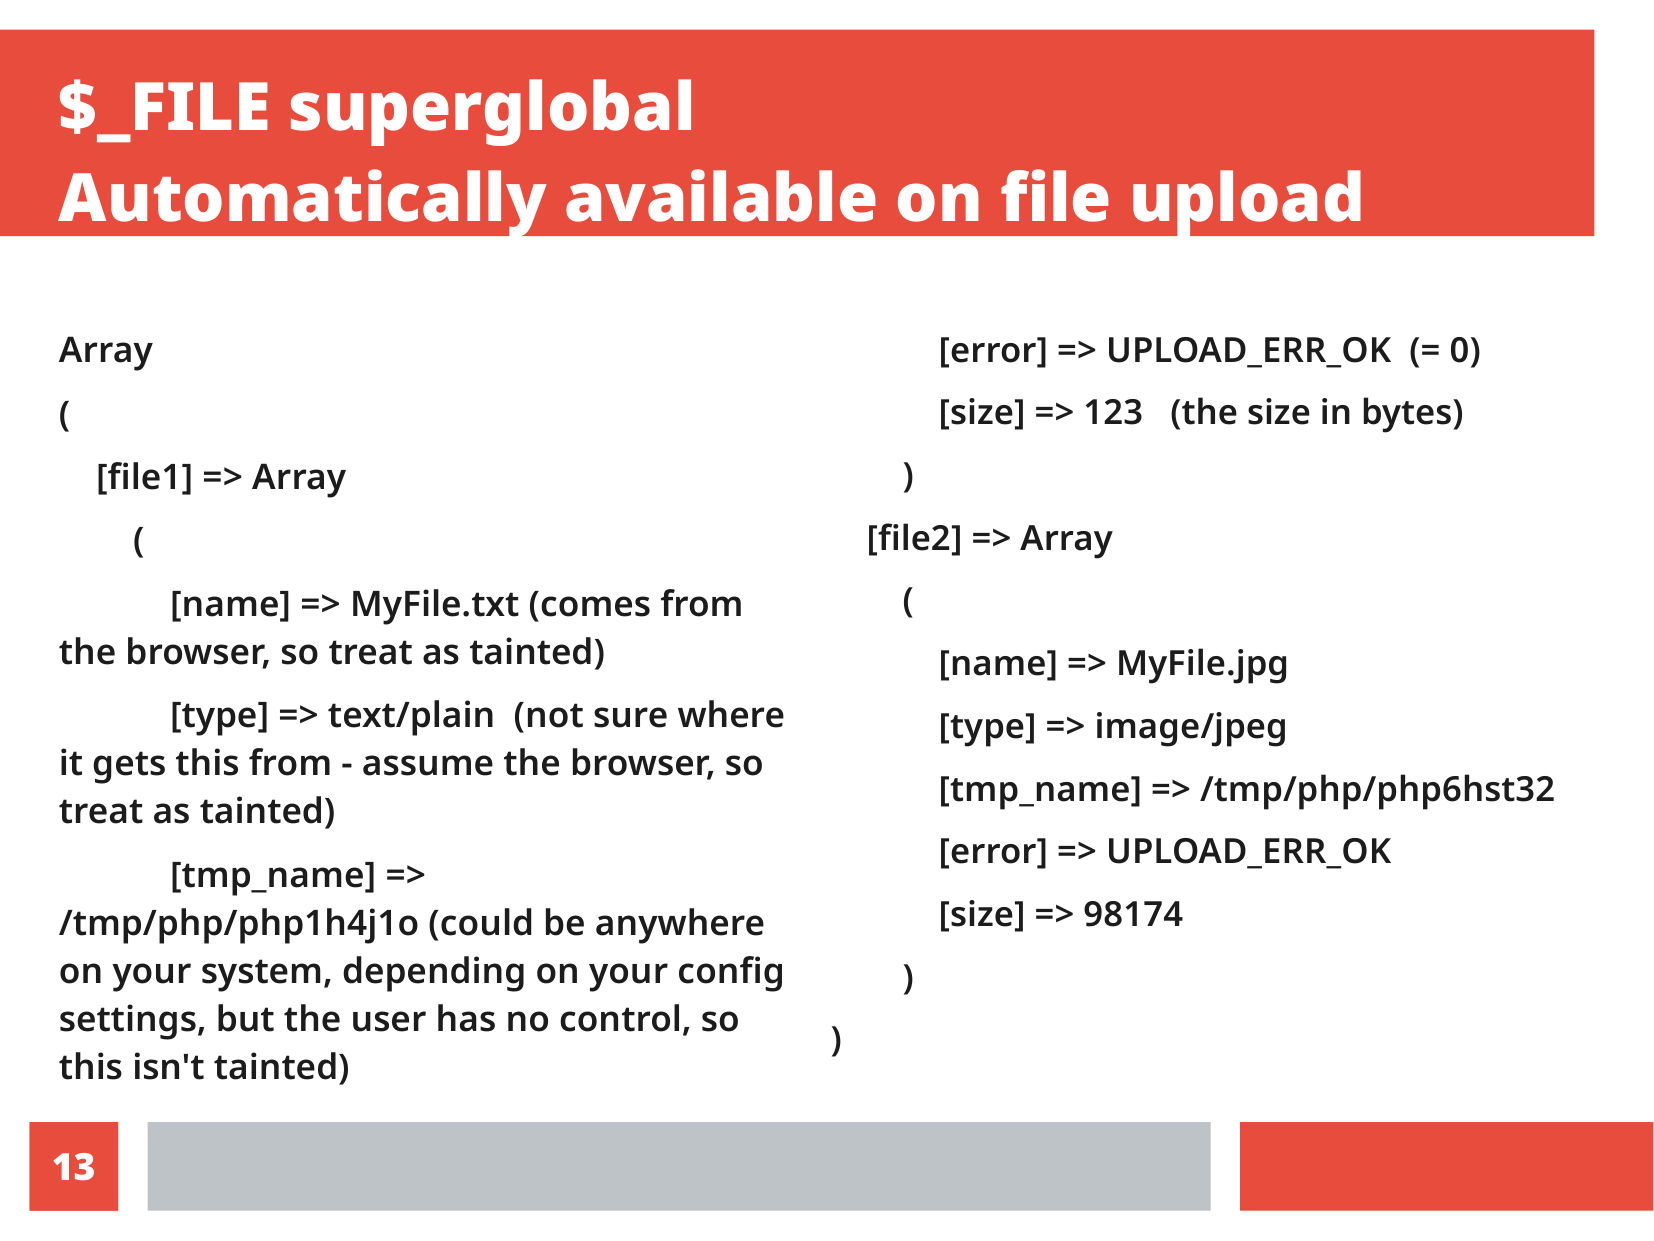

# $_FILE superglobal Automatically available on file upload
Array
(
 [file1] => Array
 (
 [name] => MyFile.txt (comes from the browser, so treat as tainted)
 [type] => text/plain (not sure where it gets this from - assume the browser, so treat as tainted)
 [tmp_name] => /tmp/php/php1h4j1o (could be anywhere on your system, depending on your config settings, but the user has no control, so this isn't tainted)
 [error] => UPLOAD_ERR_OK (= 0)
 [size] => 123 (the size in bytes)
 )
 [file2] => Array
 (
 [name] => MyFile.jpg
 [type] => image/jpeg
 [tmp_name] => /tmp/php/php6hst32
 [error] => UPLOAD_ERR_OK
 [size] => 98174
 )
)
13